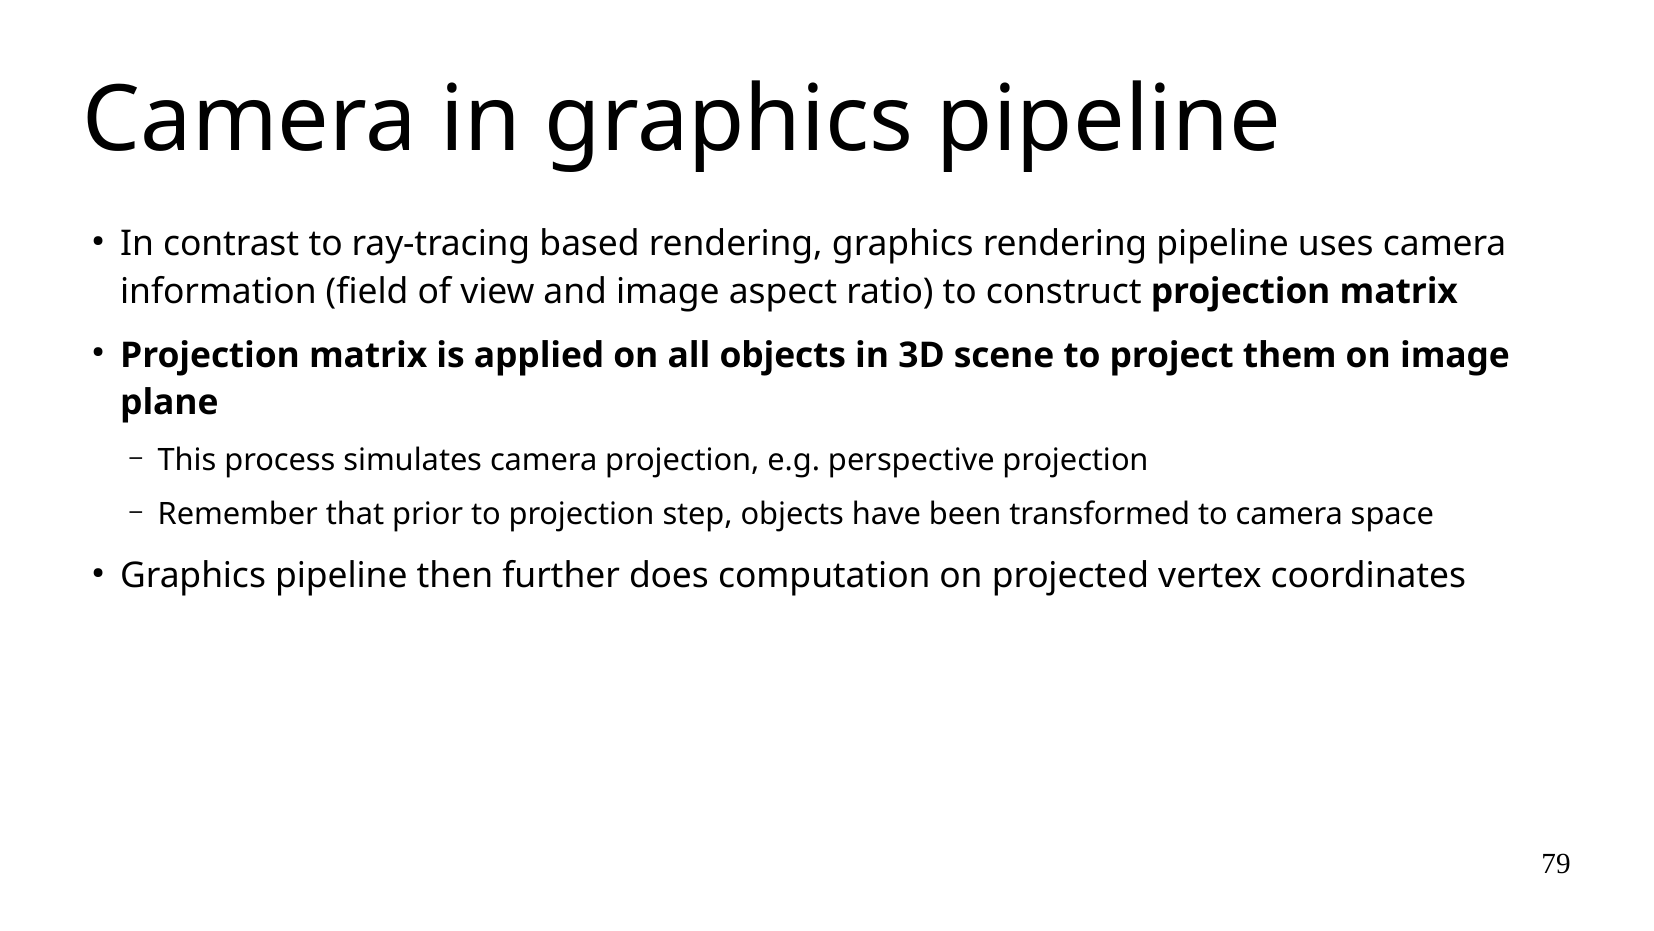

# Camera in graphics pipeline
In contrast to ray-tracing based rendering, graphics rendering pipeline uses camera information (field of view and image aspect ratio) to construct projection matrix
Projection matrix is applied on all objects in 3D scene to project them on image plane
This process simulates camera projection, e.g. perspective projection
Remember that prior to projection step, objects have been transformed to camera space
Graphics pipeline then further does computation on projected vertex coordinates
79